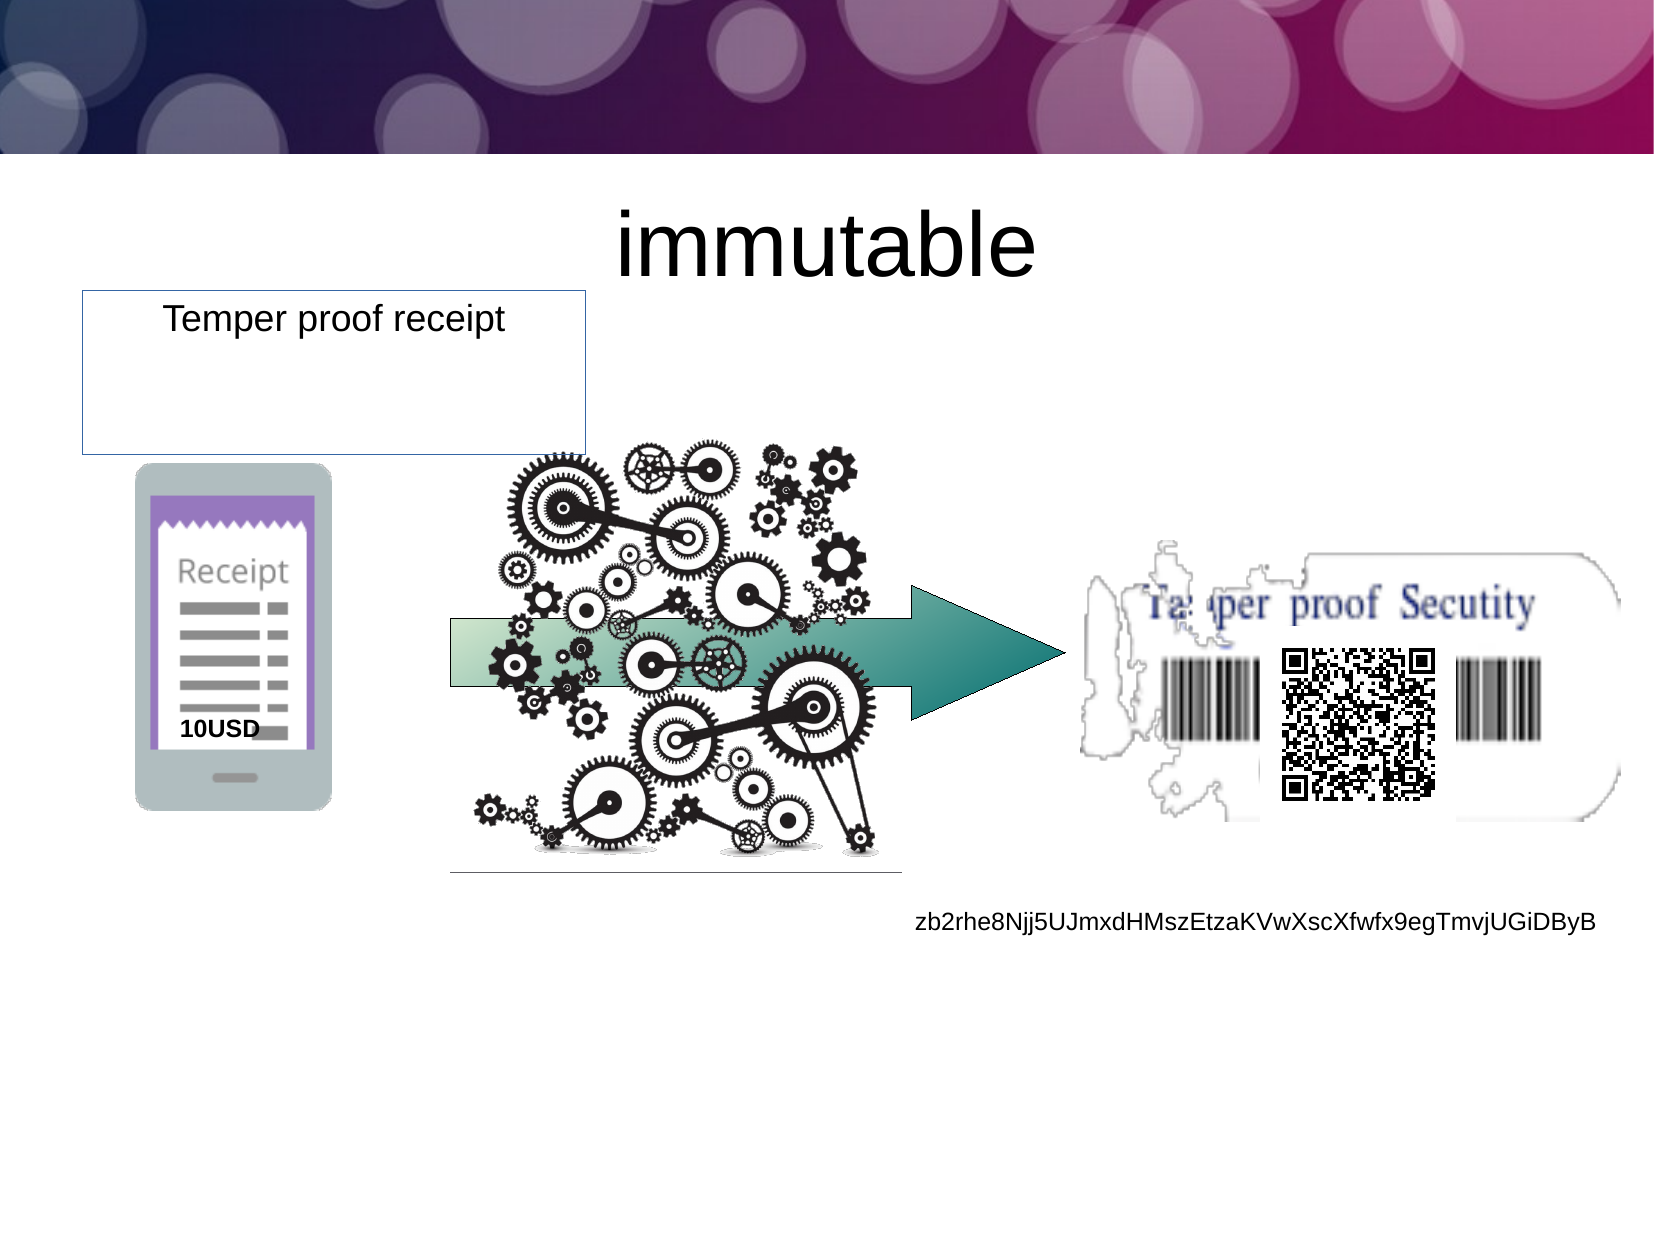

# immutable
Temper proof receipt
10USD
zb2rhe8Njj5UJmxdHMszEtzaKVwXscXfwfx9egTmvjUGiDByB